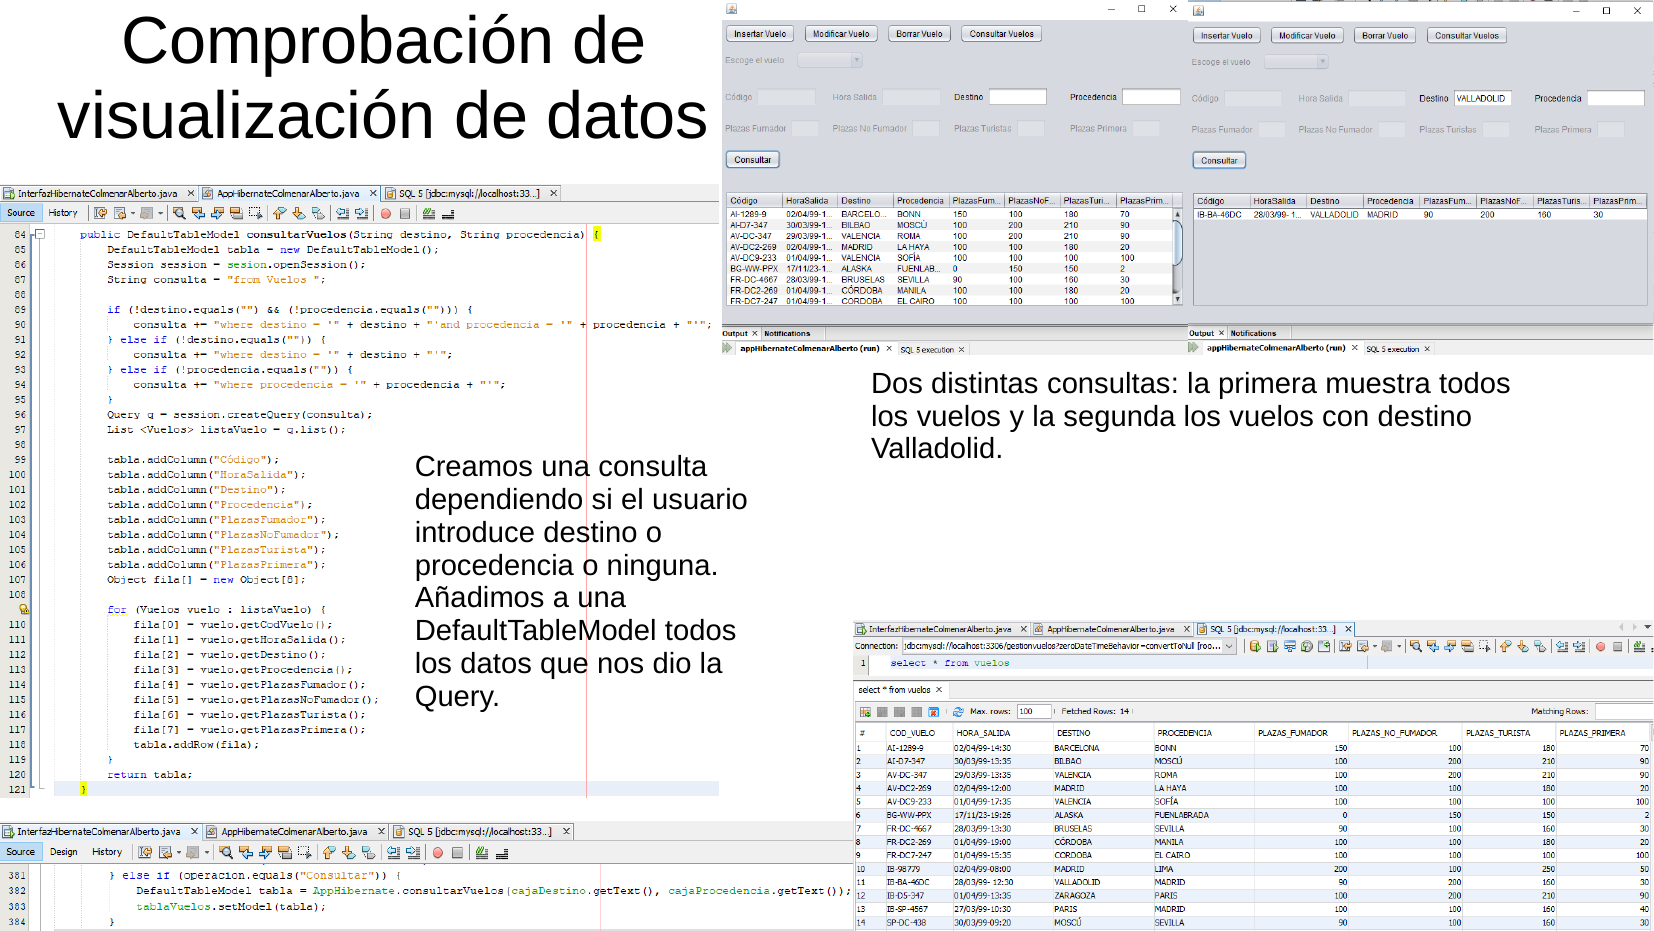

# Comprobación de visualización de datos
Dos distintas consultas: la primera muestra todos los vuelos y la segunda los vuelos con destino Valladolid.
Creamos una consulta dependiendo si el usuario introduce destino o procedencia o ninguna. Añadimos a una DefaultTableModel todos los datos que nos dio la Query.